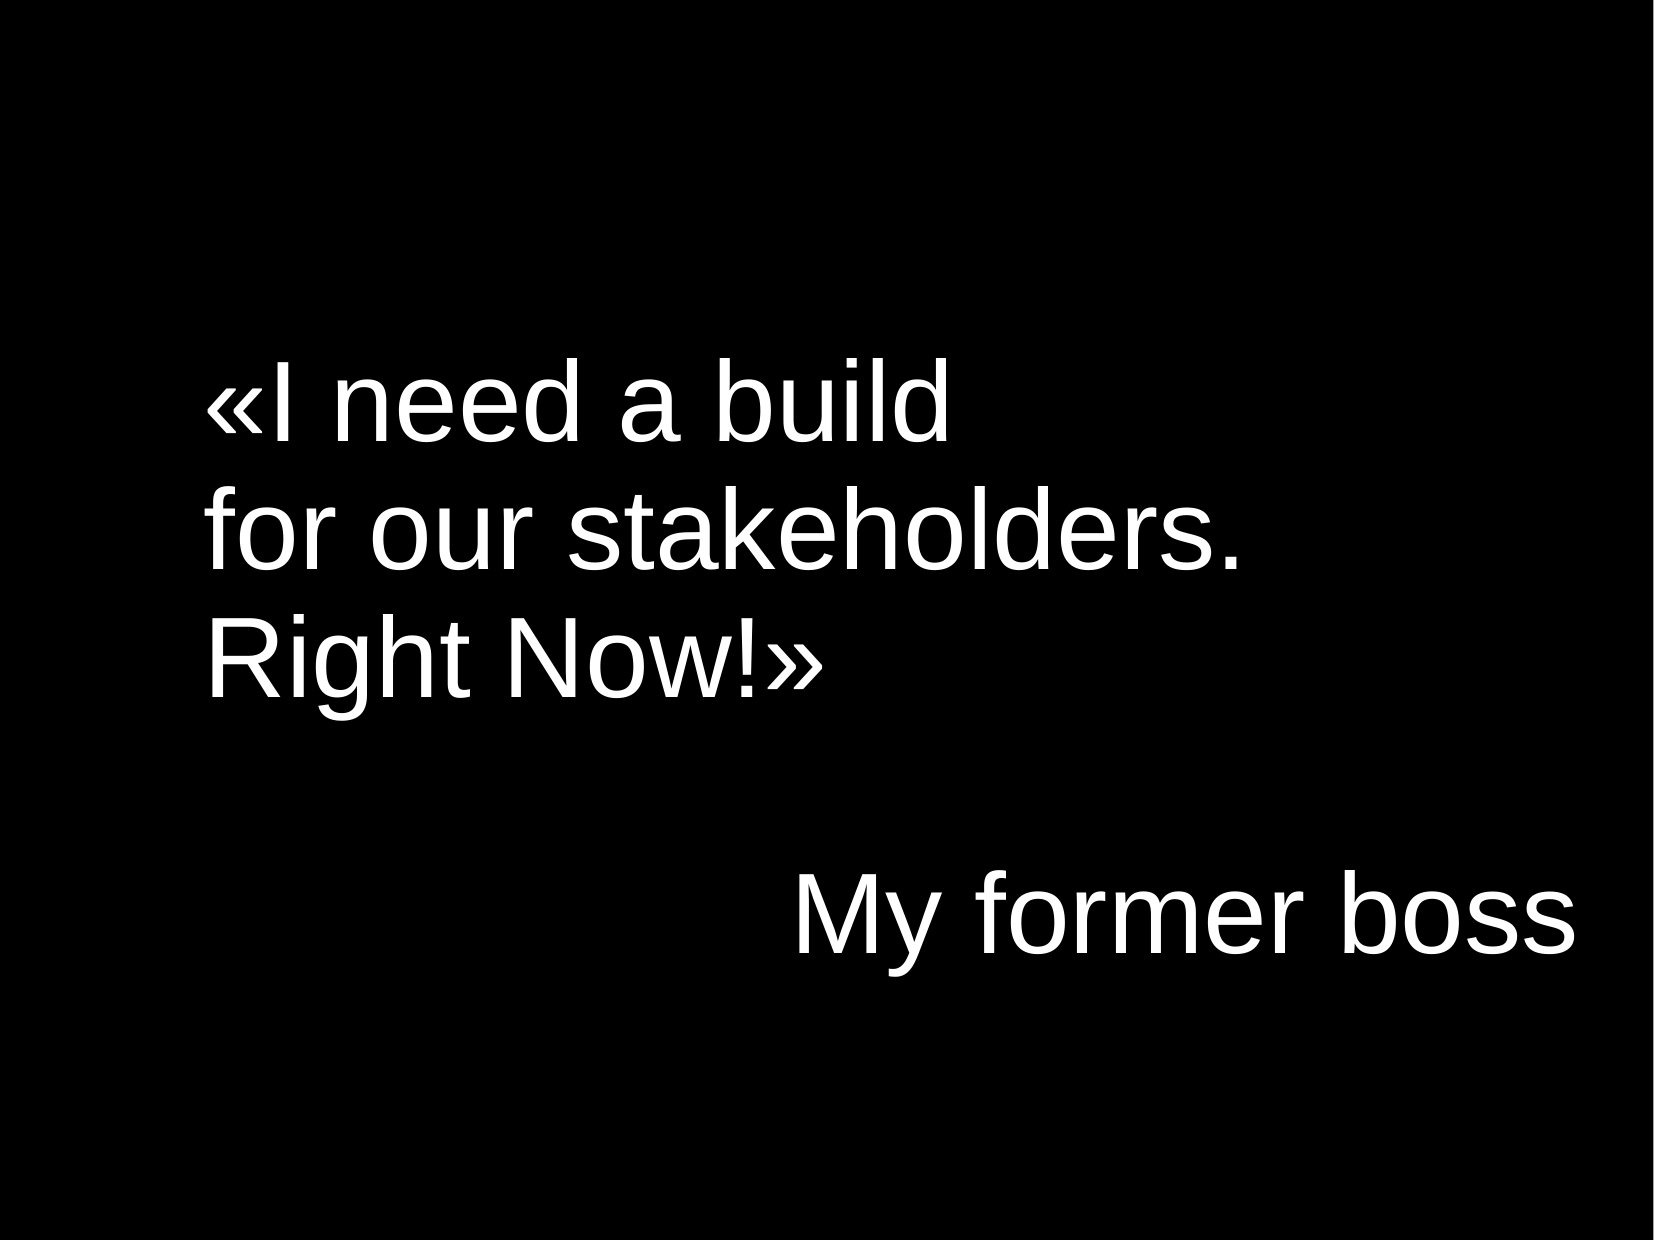

«I need a build
for our stakeholders.
Right Now!»
My former boss